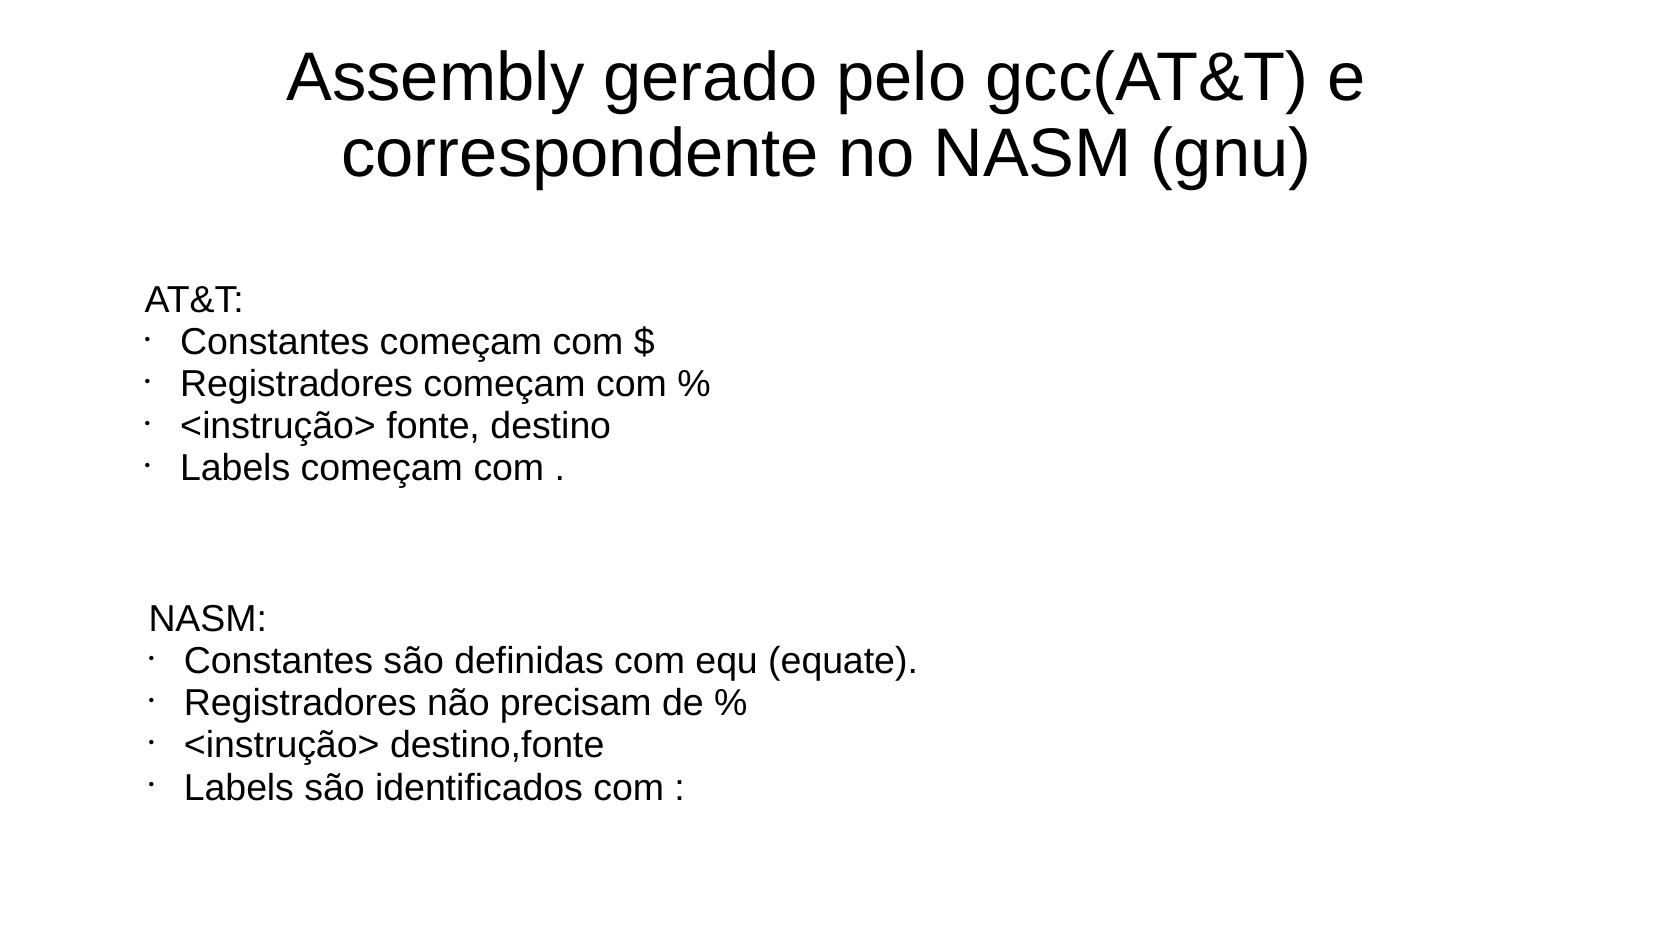

# Assembly gerado pelo gcc(AT&T) e correspondente no NASM (gnu)
AT&T:
Constantes começam com $
Registradores começam com %
<instrução> fonte, destino
Labels começam com .
NASM:
Constantes são definidas com equ (equate).
Registradores não precisam de %
<instrução> destino,fonte
Labels são identificados com :